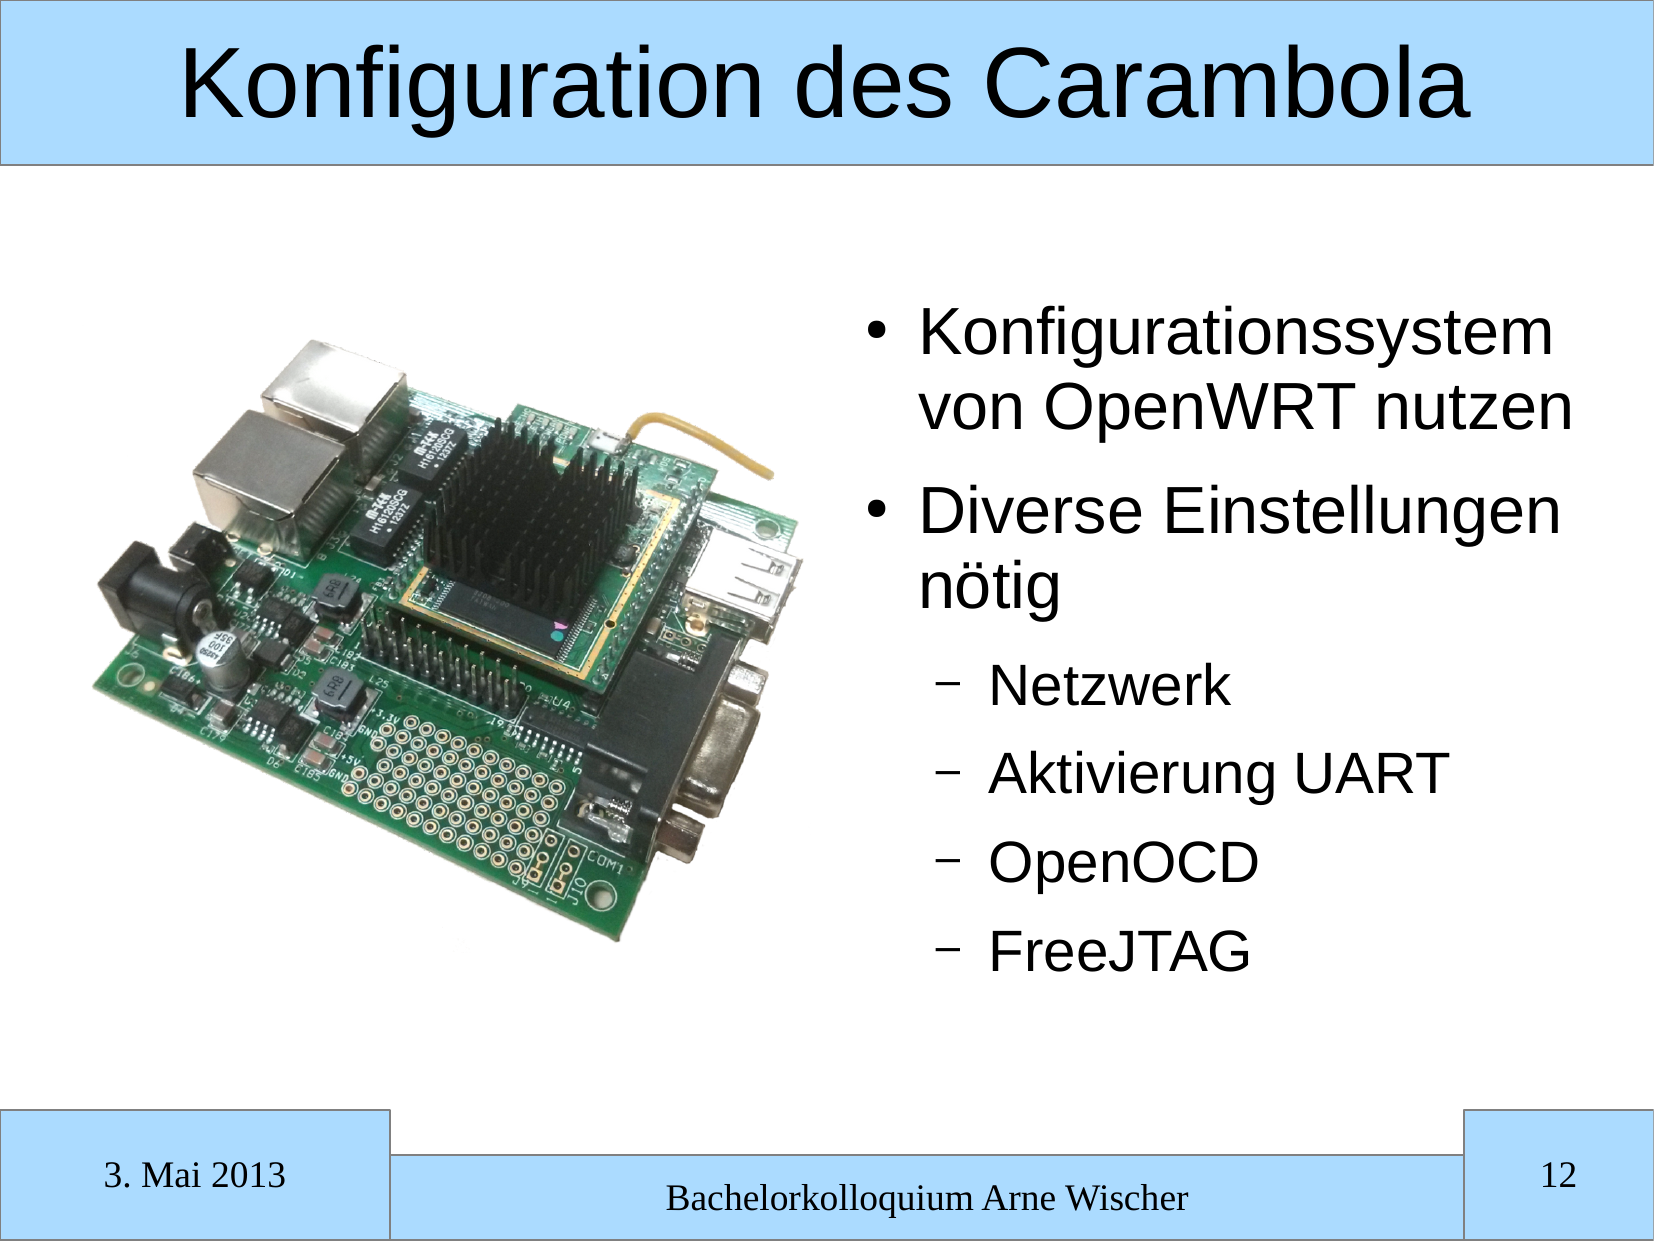

# Konfiguration des Carambola
Konfigurationssystem von OpenWRT nutzen
Diverse Einstellungen nötig
Netzwerk
Aktivierung UART
OpenOCD
FreeJTAG
3. Mai 2013
12
Bachelorkolloquium Arne Wischer